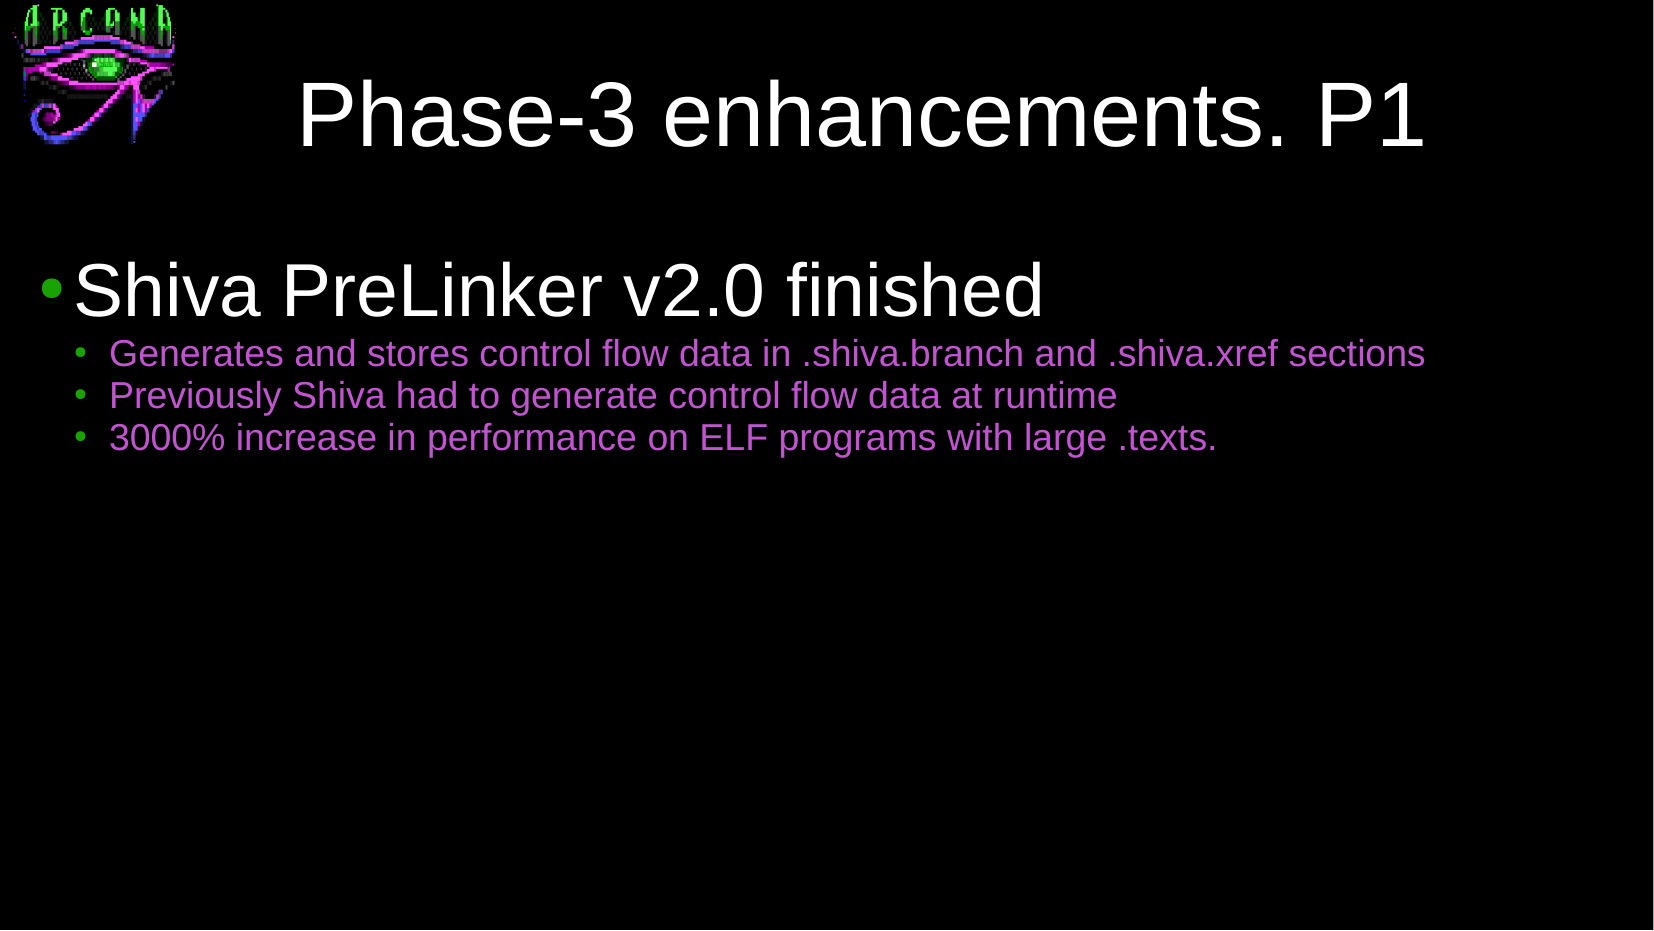

# Phase-3 enhancements. P1
Shiva PreLinker v2.0 finished
Generates and stores control flow data in .shiva.branch and .shiva.xref sections
Previously Shiva had to generate control flow data at runtime
3000% increase in performance on ELF programs with large .texts.